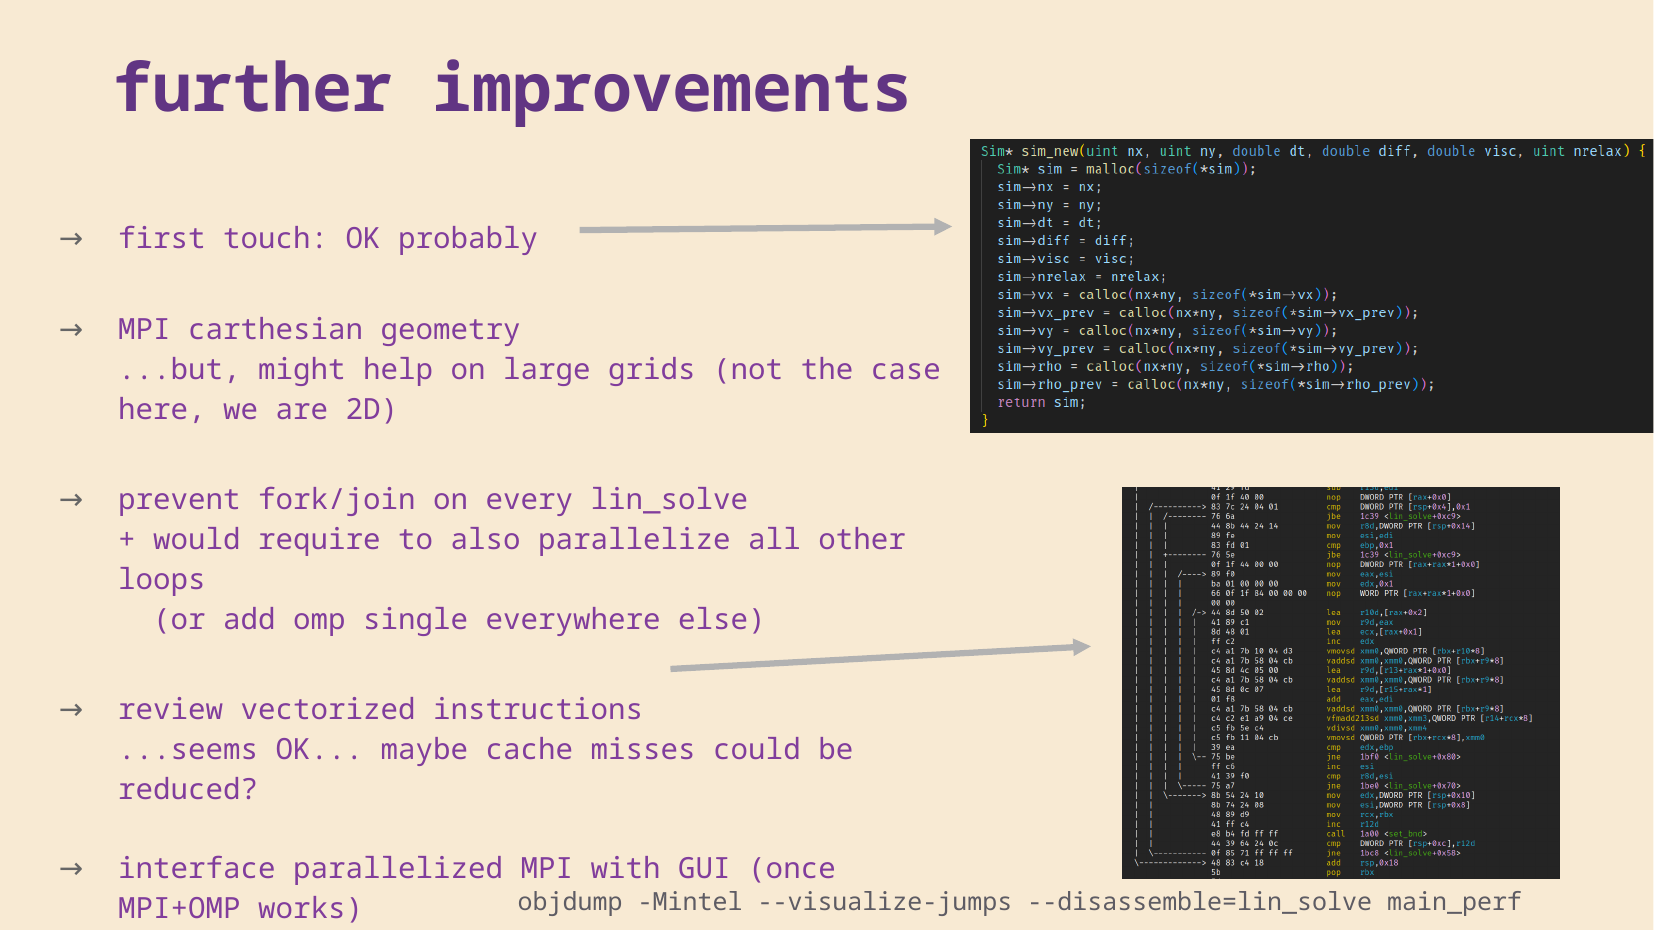

# further improvements
first touch: OK probably
MPI carthesian geometry
...but, might help on large grids (not the case here, we are 2D)
prevent fork/join on every lin_solve
+ would require to also parallelize all other loops
 (or add omp single everywhere else)
review vectorized instructions
...seems OK... maybe cache misses could be reduced?
interface parallelized MPI with GUI (once MPI+OMP works)
objdump -Mintel --visualize-jumps --disassemble=lin_solve main_perf